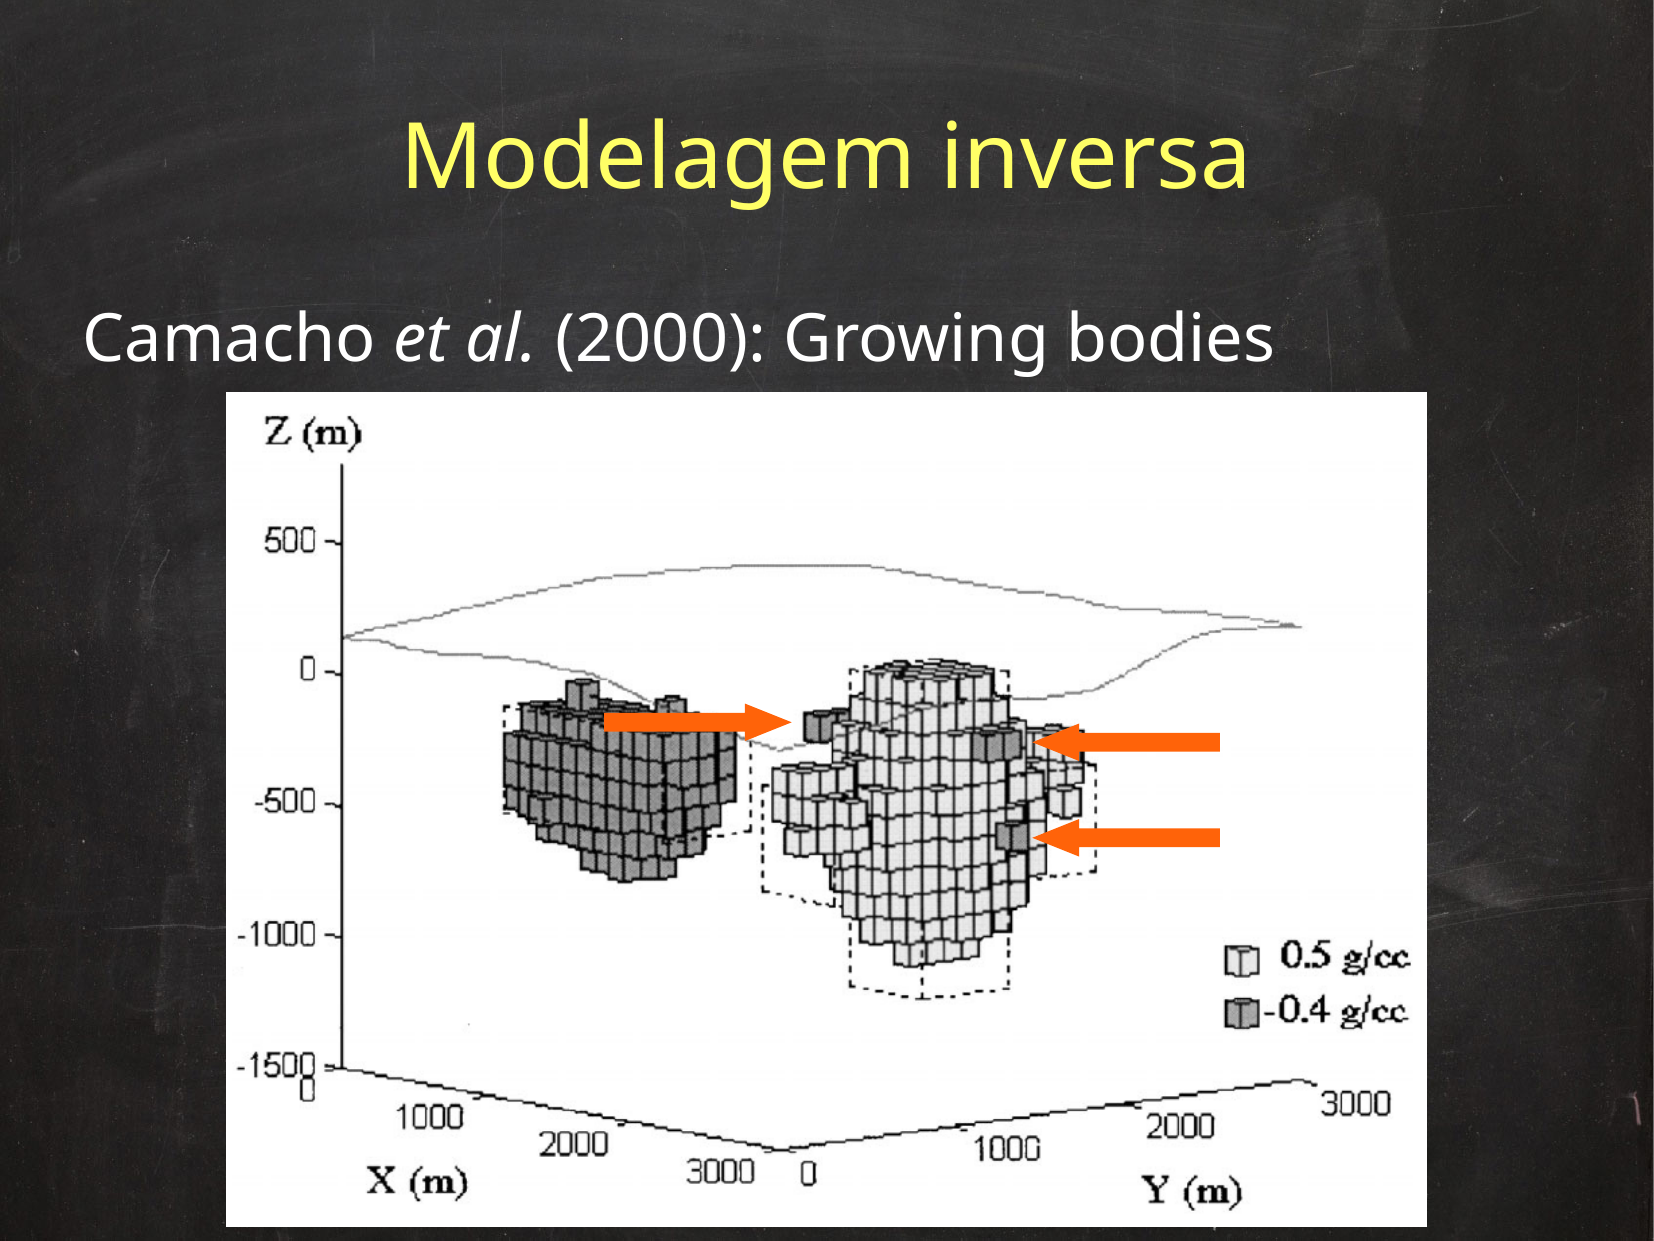

# Modelagem inversa
Camacho et al. (2000): Growing bodies